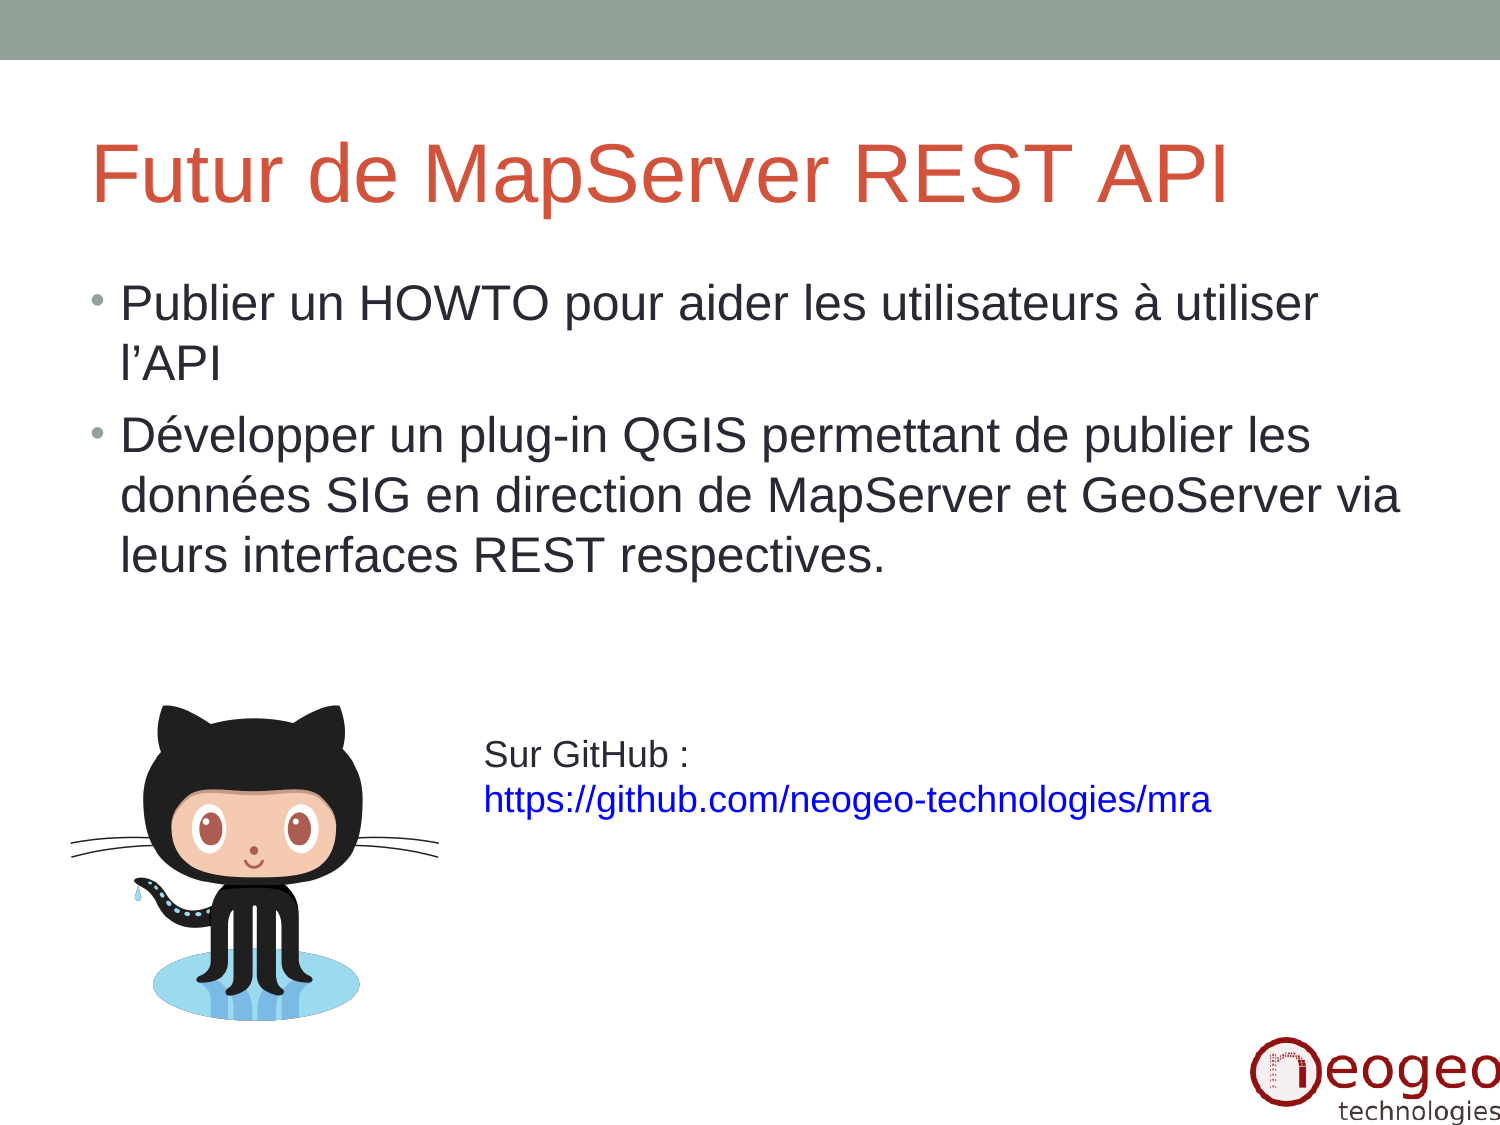

# Futur de MapServer REST API
Publier un HOWTO pour aider les utilisateurs à utiliser l’API
Développer un plug-in QGIS permettant de publier les données SIG en direction de MapServer et GeoServer via leurs interfaces REST respectives.
Sur GitHub :
https://github.com/neogeo-technologies/mra